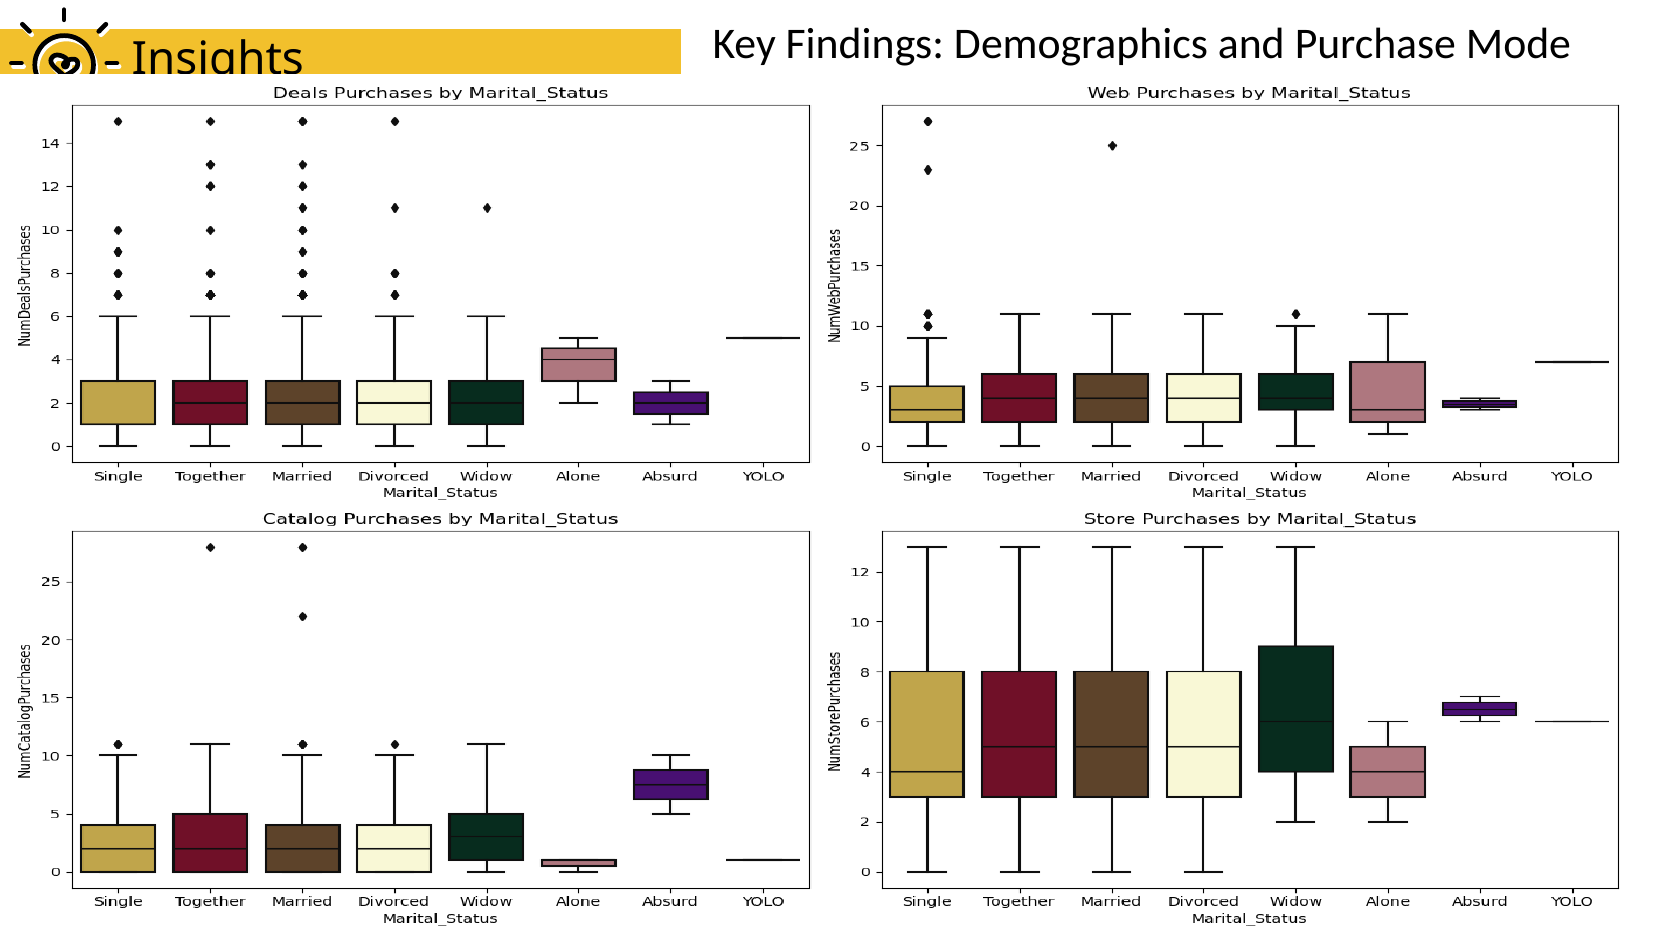

Key Findings: Demographics and Purchase Mode
# Insights
.